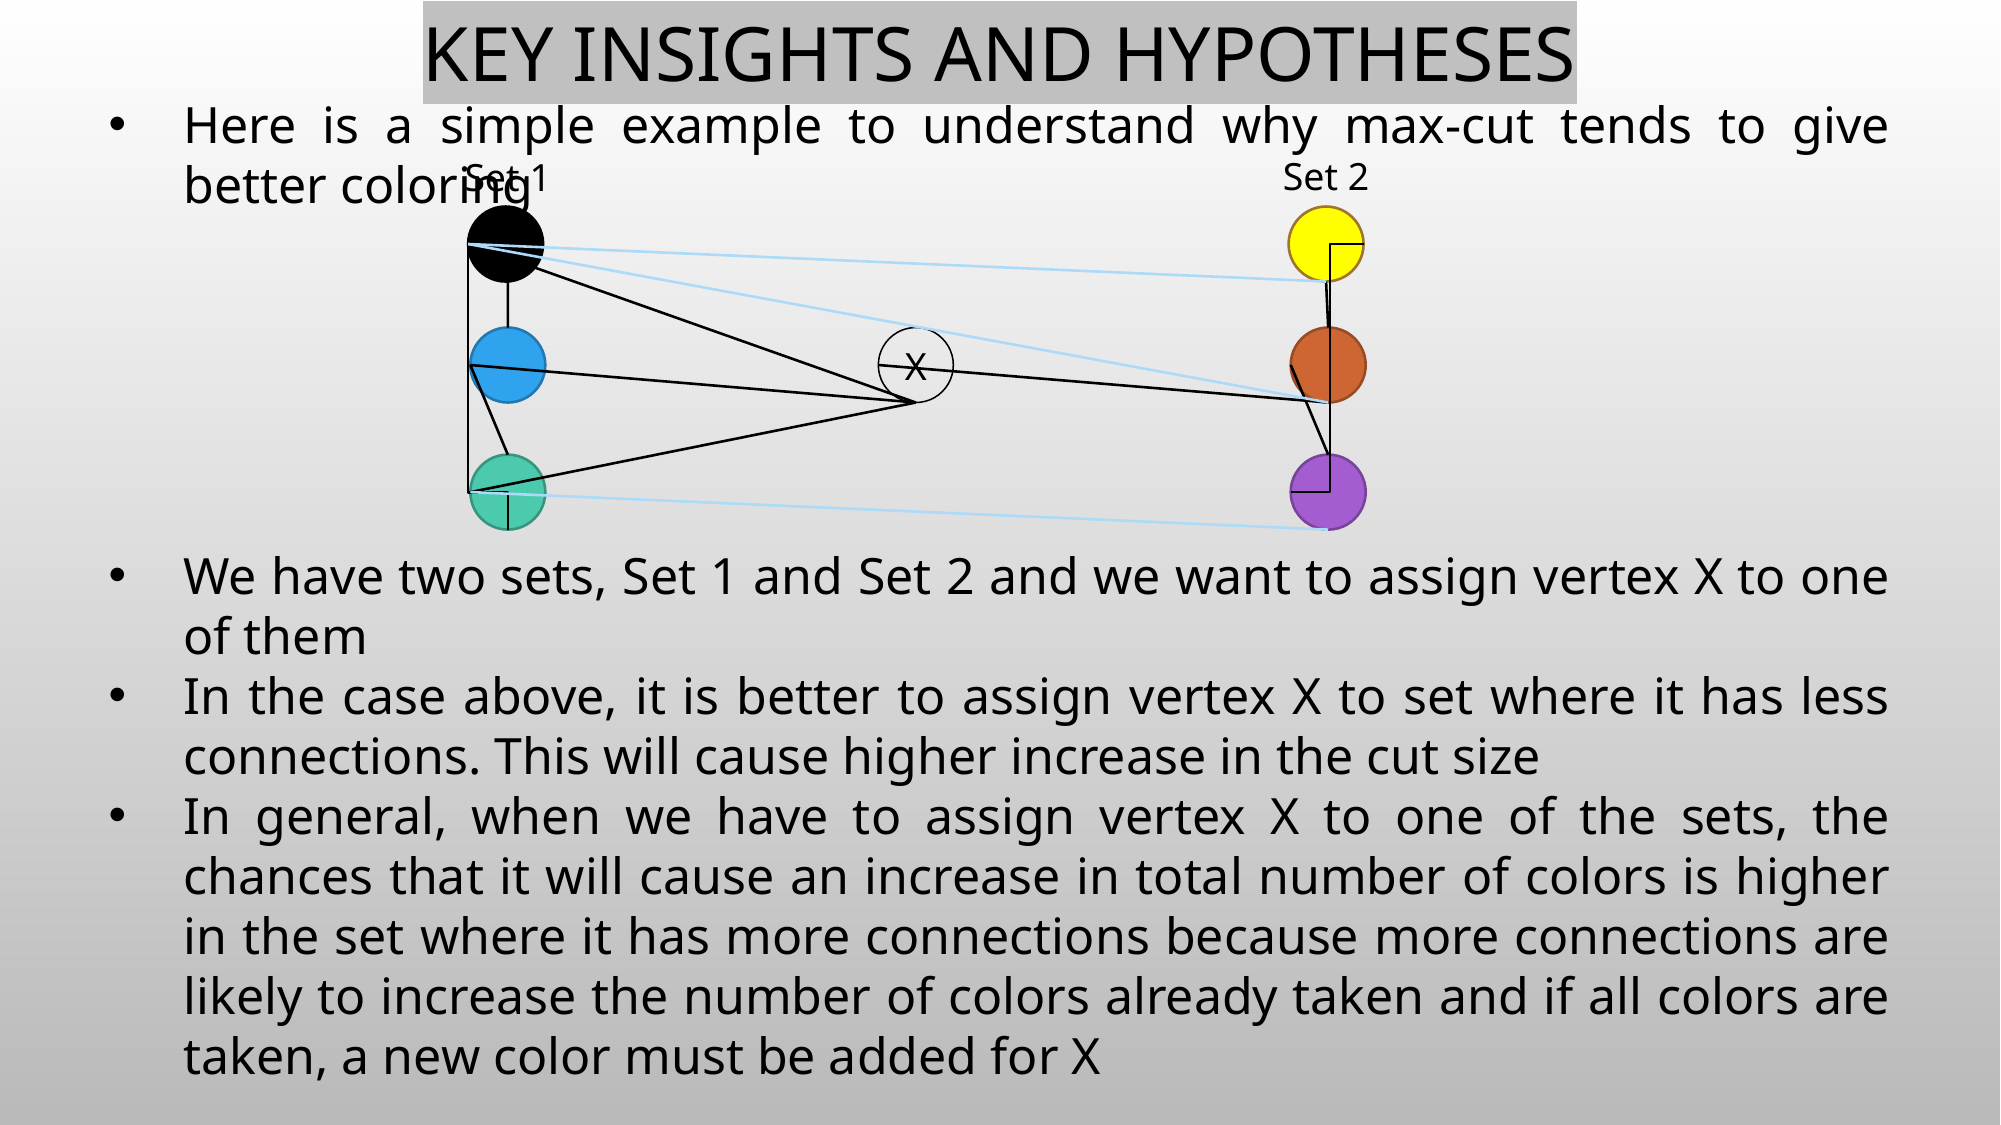

# key insights and hypotheses
Here is a simple example to understand why max-cut tends to give better coloring
Set 2
Set 1
X
We have two sets, Set 1 and Set 2 and we want to assign vertex X to one of them
In the case above, it is better to assign vertex X to set where it has less connections. This will cause higher increase in the cut size
In general, when we have to assign vertex X to one of the sets, the chances that it will cause an increase in total number of colors is higher in the set where it has more connections because more connections are likely to increase the number of colors already taken and if all colors are taken, a new color must be added for X